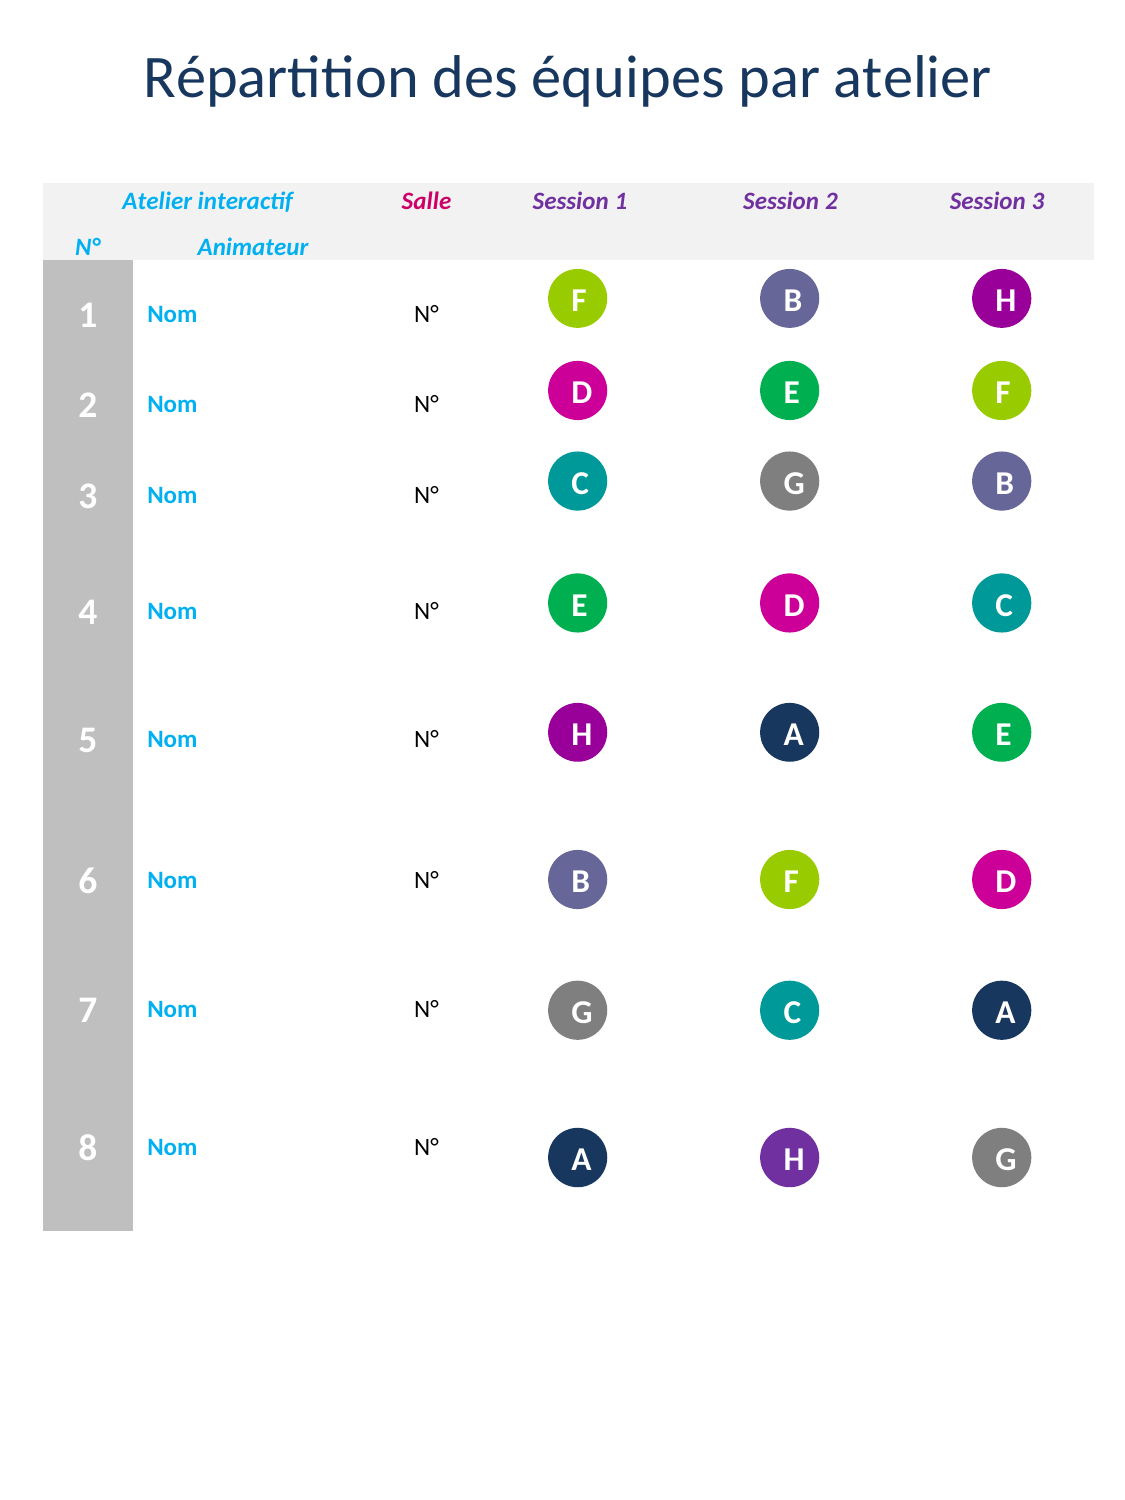

# Répartition des équipes par atelier
| Atelier interactif | | Salle | Session 1 | Session 2 | Session 3 |
| --- | --- | --- | --- | --- | --- |
| N° | Animateur | | | | |
| 1 | Nom | N° | | | |
| 2 | Nom | N° | | | |
| 3 | Nom | N° | | | |
| 4 | Nom | N° | | | |
| 5 | Nom | N° | | | |
| 6 | Nom | N° | | | |
| 7 | Nom | N° | | | |
| 8 | Nom | N° | | | |
F
B
H
D
E
F
C
G
B
E
D
C
H
A
E
B
F
D
G
C
A
A
H
G